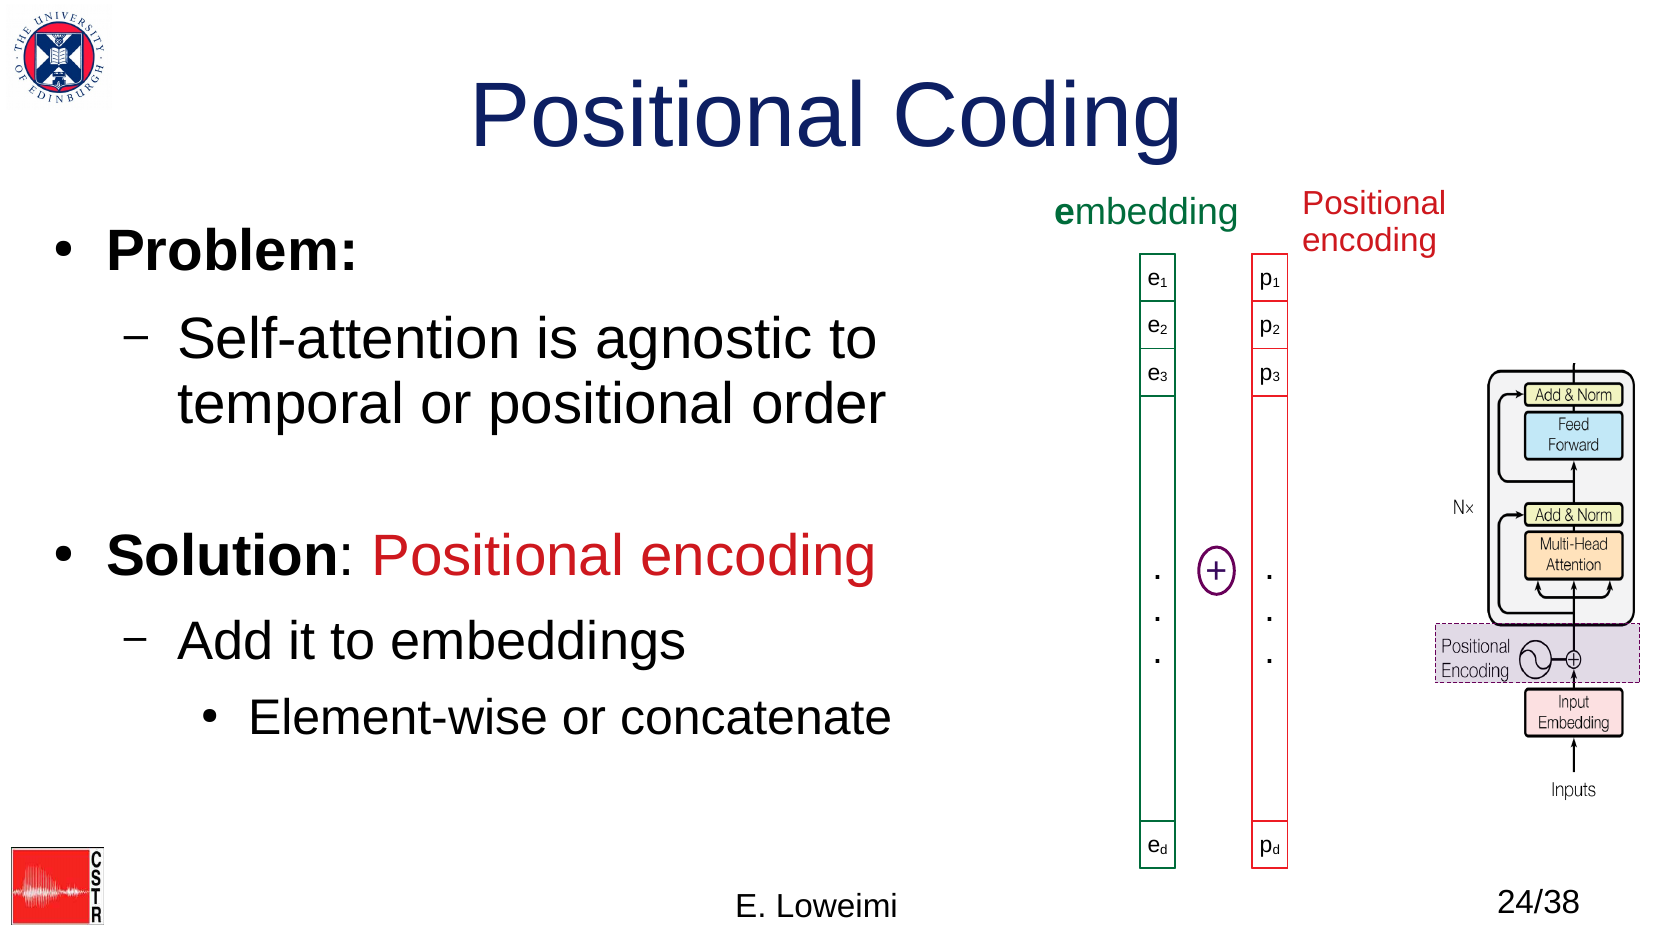

# Positional Coding
Positional encoding
embedding
Problem:
Self-attention is agnostic to temporal or positional order
Solution: Positional encoding
Add it to embeddings
Element-wise or concatenate
e1
e2
e3
.
.
.
ed
p1
p2
p3
.
.
.
pd
+
24/38
E. Loweimi